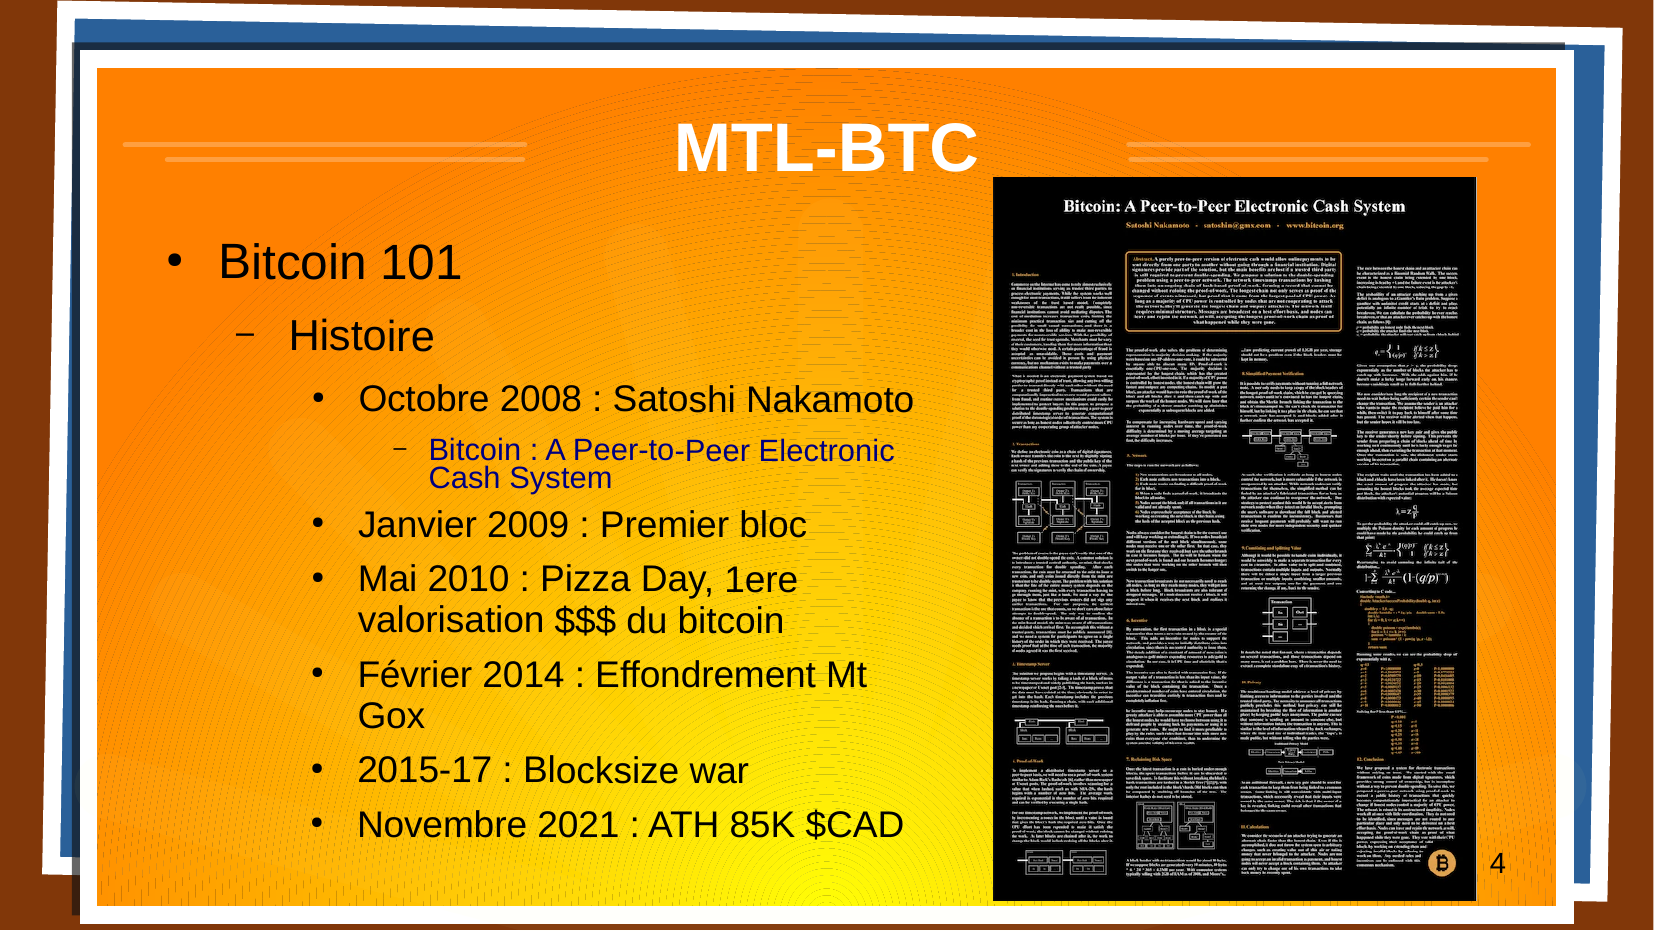

# MTL-BTC
Bitcoin 101
Histoire
Octobre 2008 : Satoshi Nakamoto
Bitcoin : A Peer-to-Peer Electronic Cash System
Janvier 2009 : Premier bloc
Mai 2010 : Pizza Day, 1ere valorisation $$$ du bitcoin
Février 2014 : Effondrement Mt Gox
2015-17 : Blocksize war
Novembre 2021 : ATH 85K $CAD
4